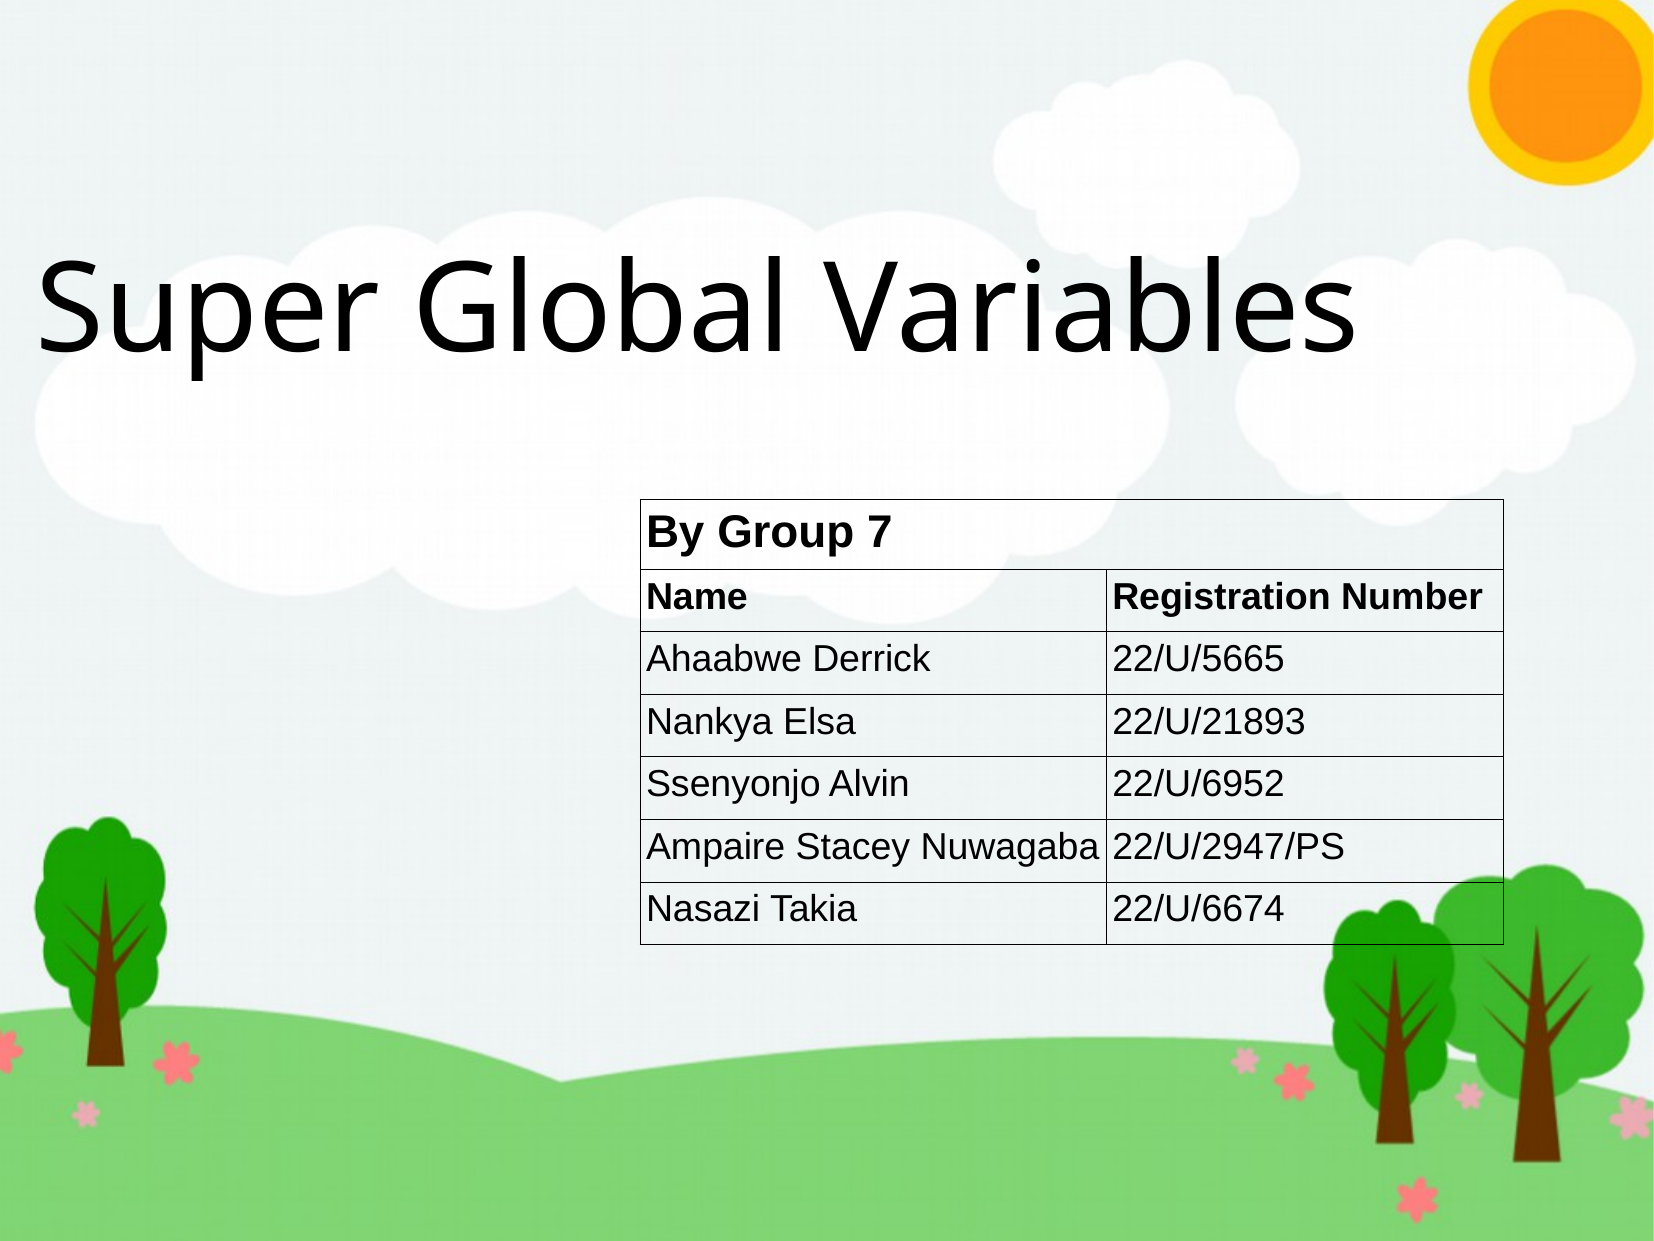

# Super Global Variables
| By Group 7 | |
| --- | --- |
| Name | Registration Number |
| Ahaabwe Derrick | 22/U/5665 |
| Nankya Elsa | 22/U/21893 |
| Ssenyonjo Alvin | 22/U/6952 |
| Ampaire Stacey Nuwagaba | 22/U/2947/PS |
| Nasazi Takia | 22/U/6674 |